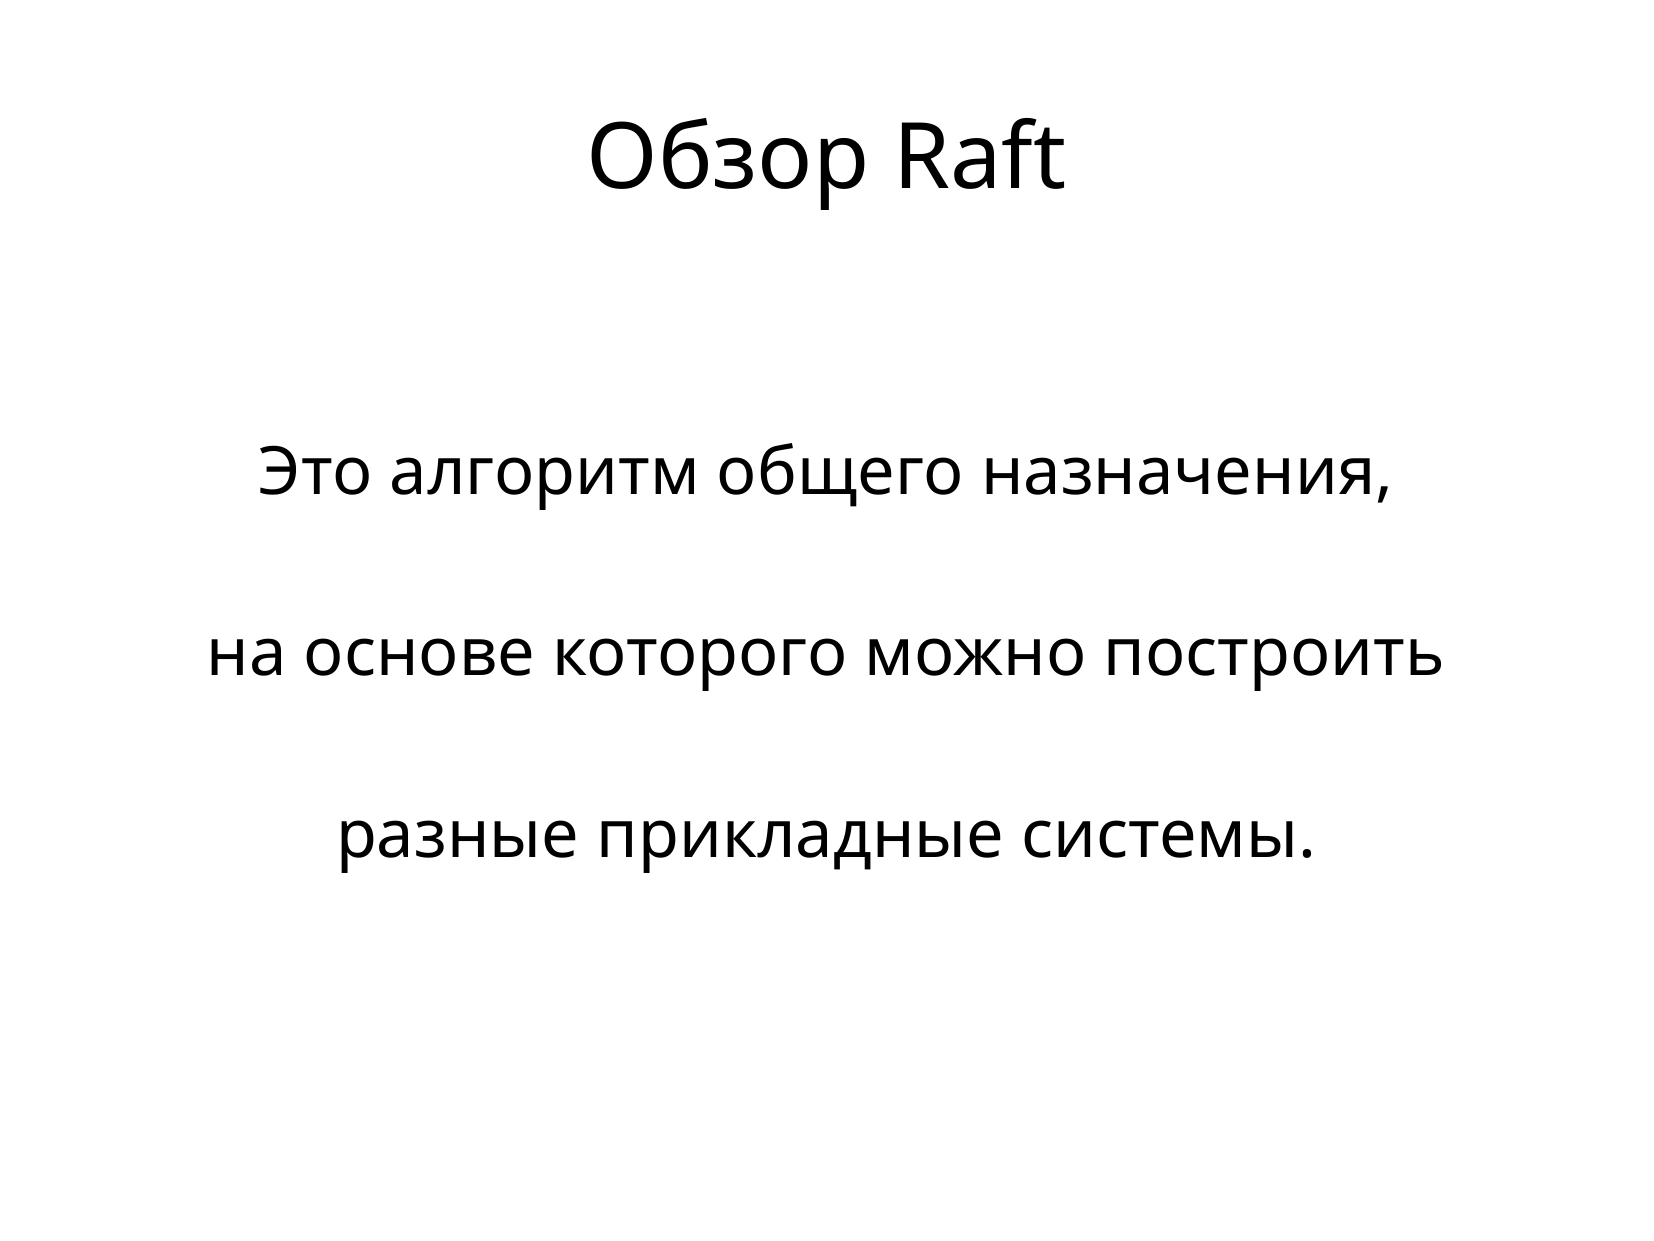

# Обзор Raft
Это алгоритм общего назначения,
на основе которого можно построить
разные прикладные системы.